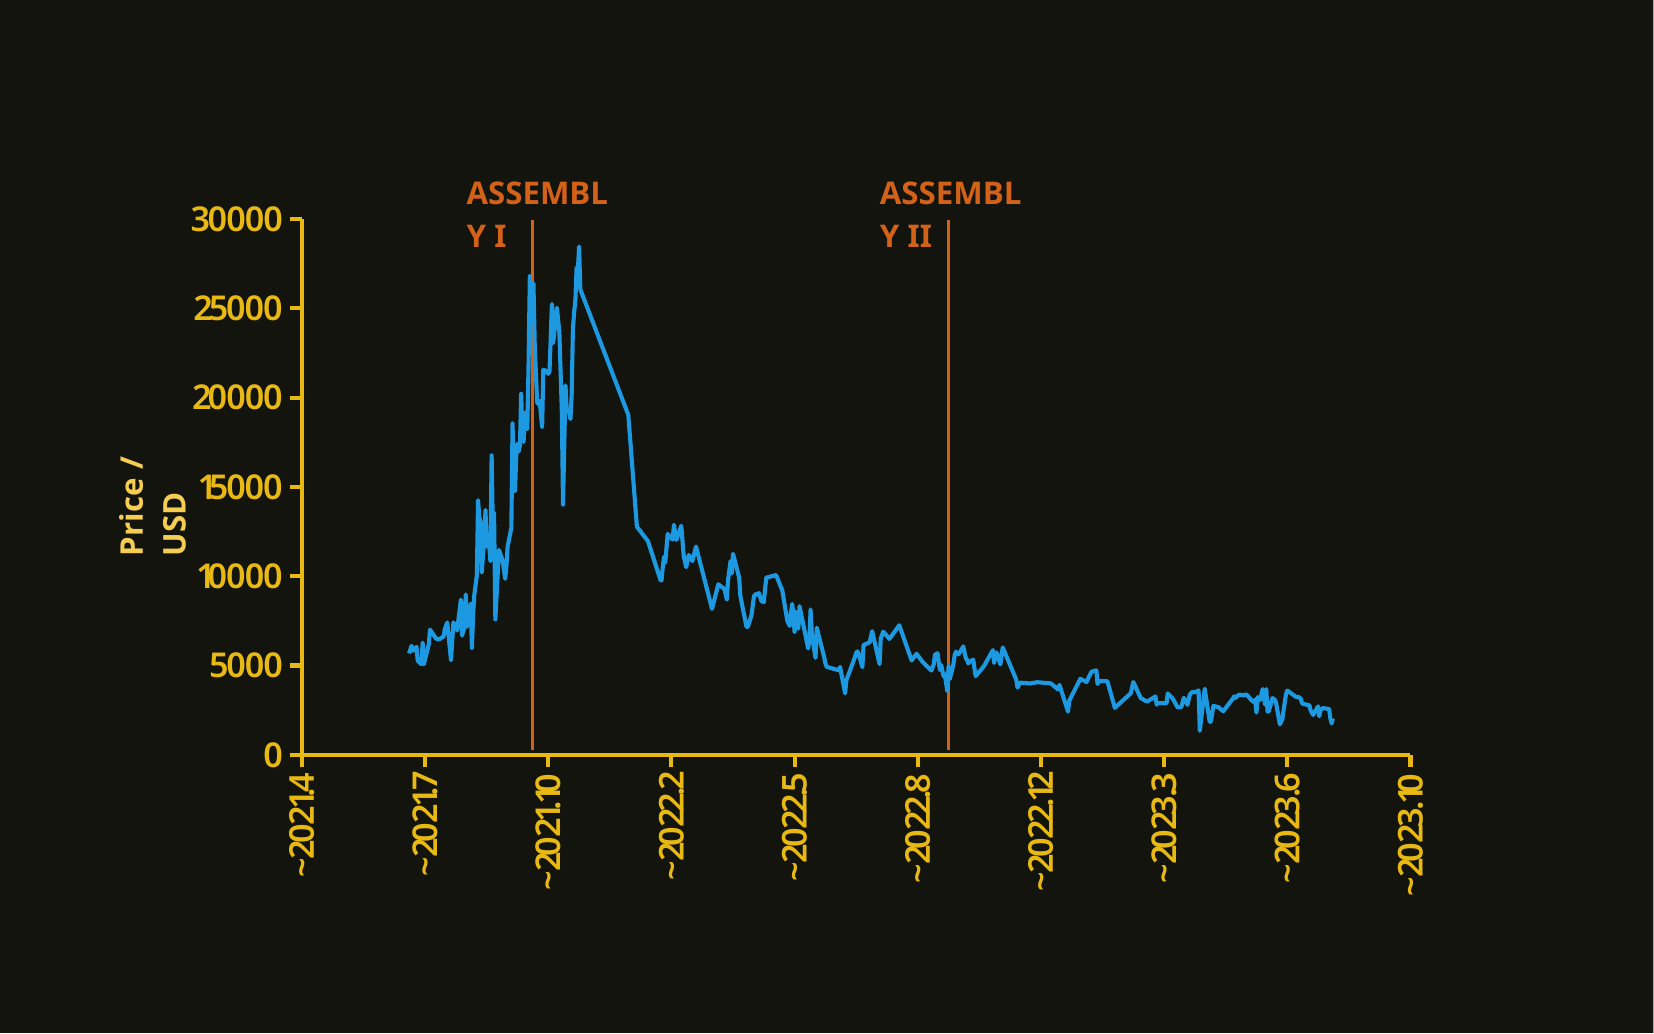

ASSEMBLY I
ASSEMBLY II
Price / USD